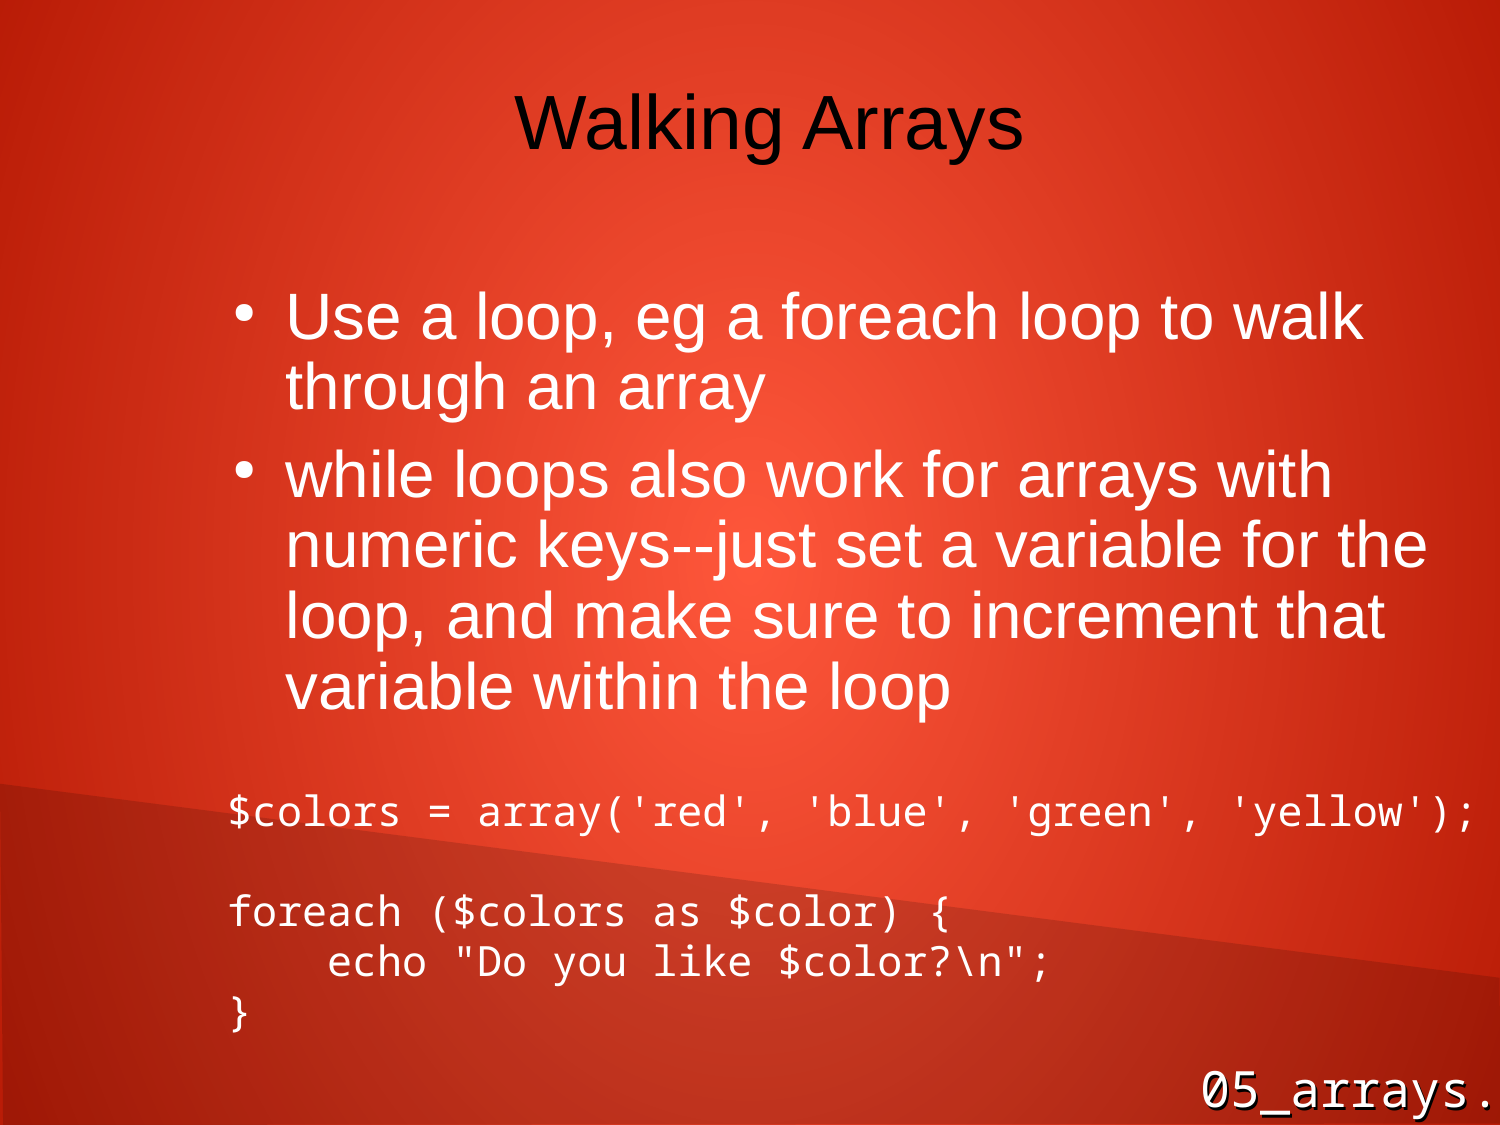

# Walking Arrays
Use a loop, eg a foreach loop to walk through an array
while loops also work for arrays with numeric keys--just set a variable for the loop, and make sure to increment that variable within the loop
$colors = array('red', 'blue', 'green', 'yellow');
foreach ($colors as $color) {
 echo "Do you like $color?\n";
}
05_arrays.php